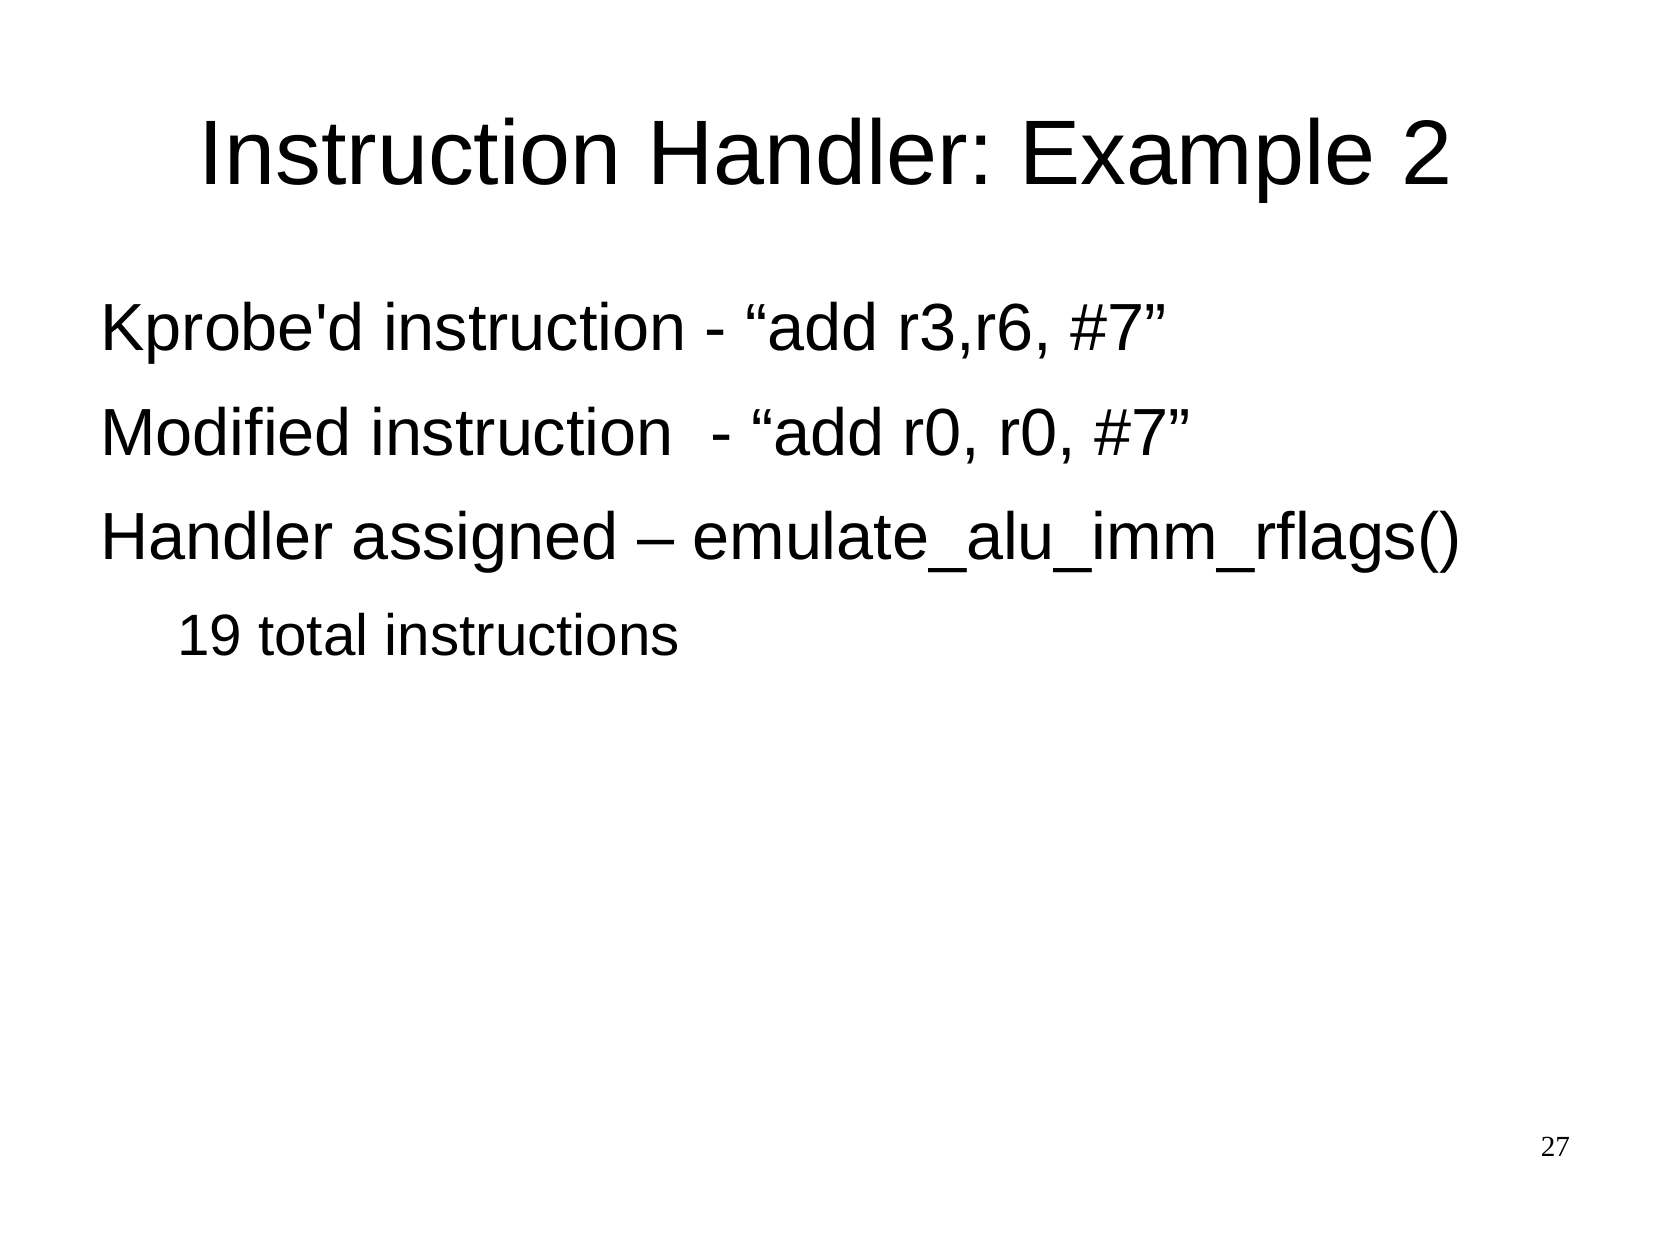

# Instruction Handler: Example 2
Kprobe'd instruction - “add r3,r6, #7”
Modified instruction - “add r0, r0, #7”
Handler assigned – emulate_alu_imm_rflags()
19 total instructions
27